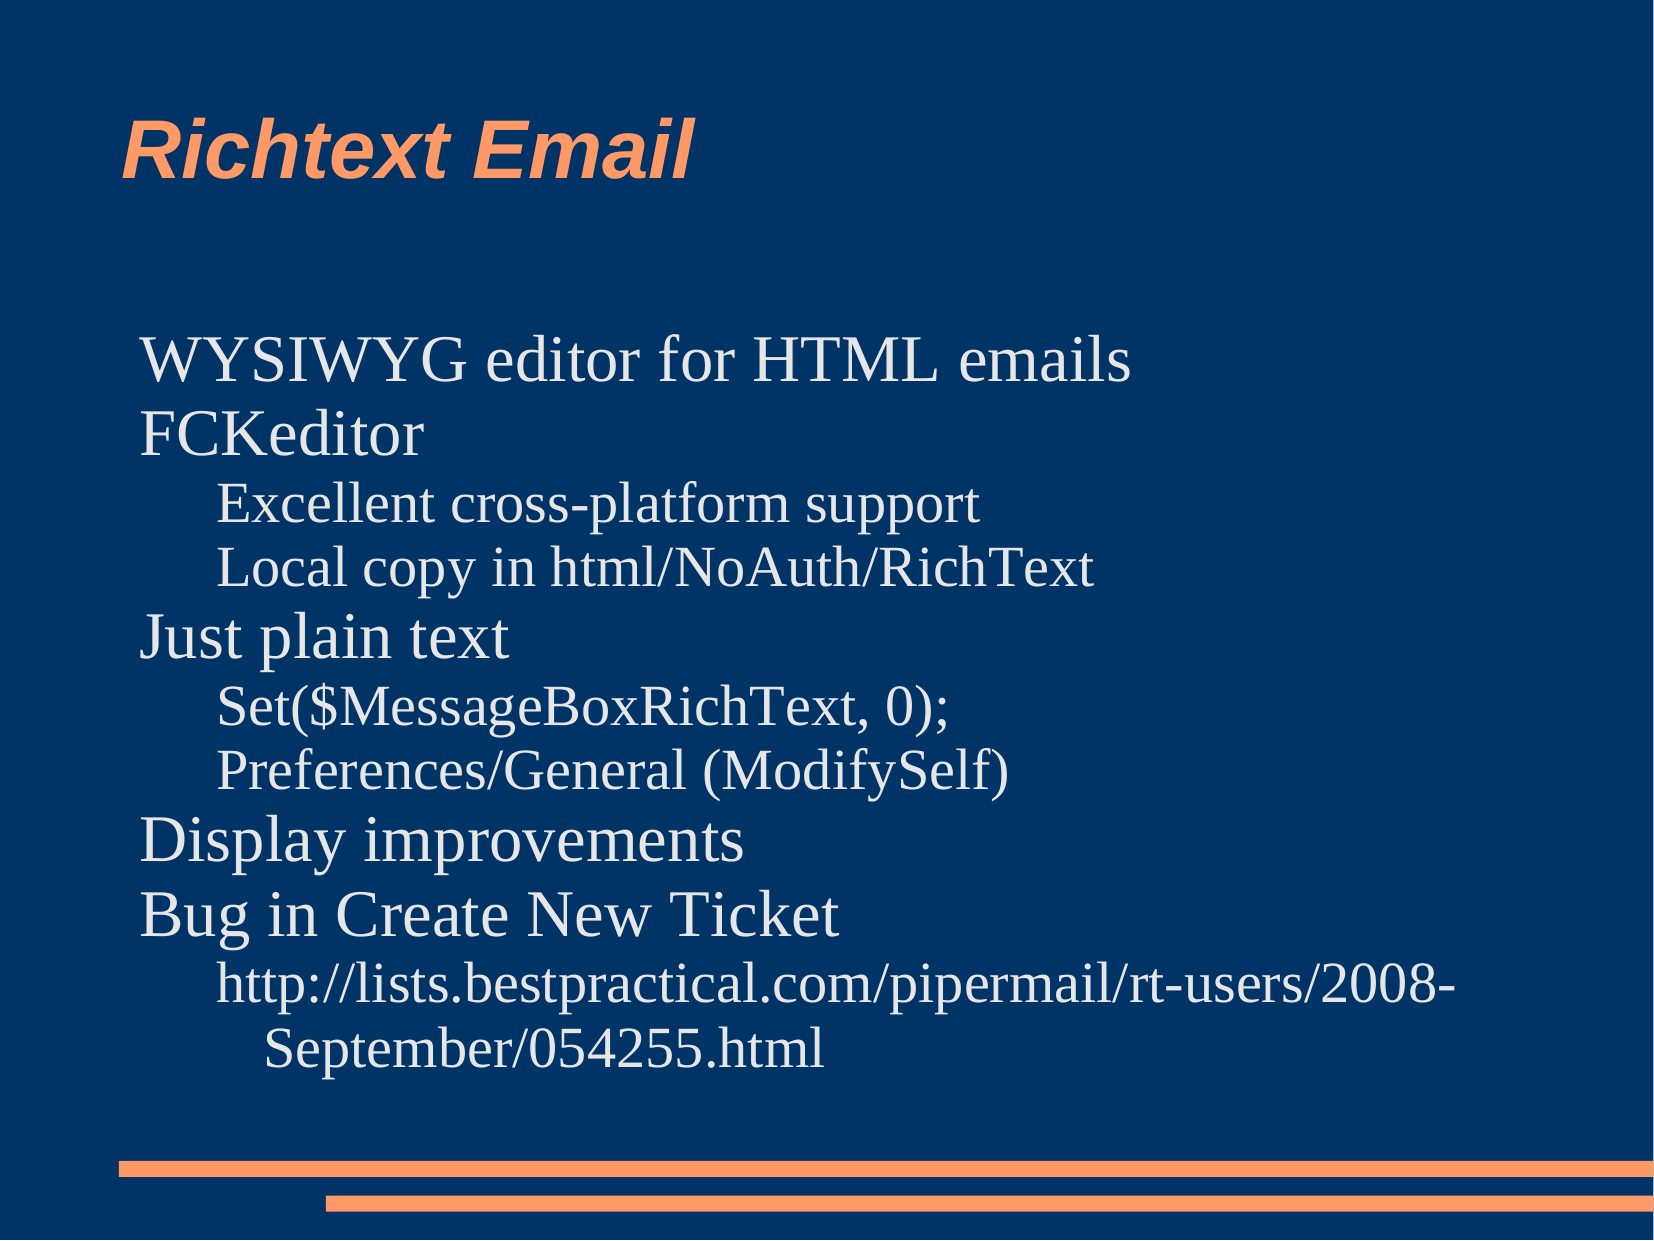

# Richtext Email
WYSIWYG editor for HTML emails
FCKeditor
Excellent cross-platform support
Local copy in html/NoAuth/RichText
Just plain text
Set($MessageBoxRichText, 0);
Preferences/General (ModifySelf)
Display improvements
Bug in Create New Ticket
http://lists.bestpractical.com/pipermail/rt-users/2008-September/054255.html